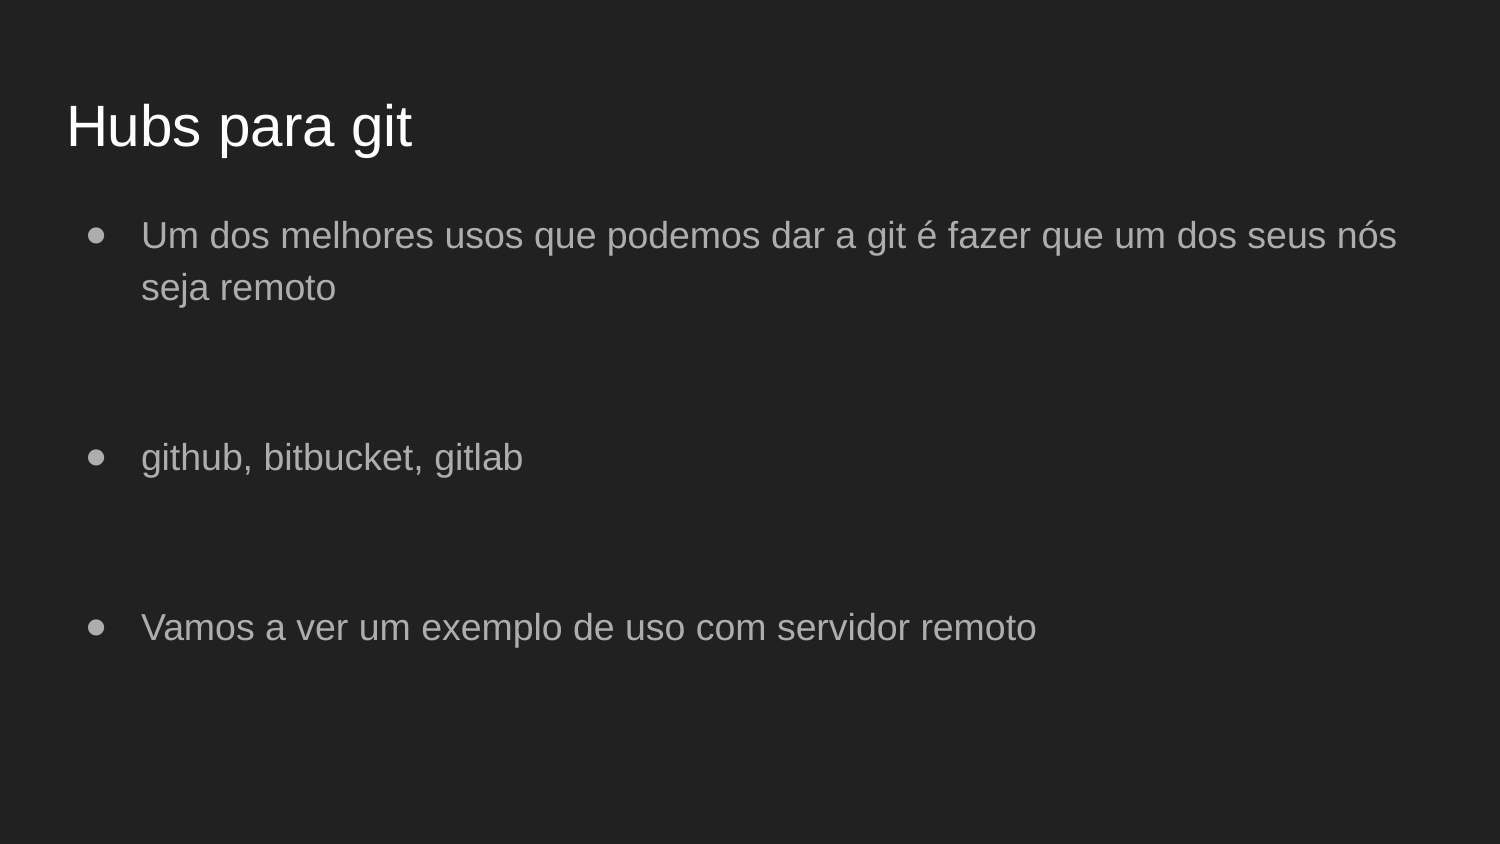

# Hubs para git
Um dos melhores usos que podemos dar a git é fazer que um dos seus nós seja remoto
github, bitbucket, gitlab
Vamos a ver um exemplo de uso com servidor remoto